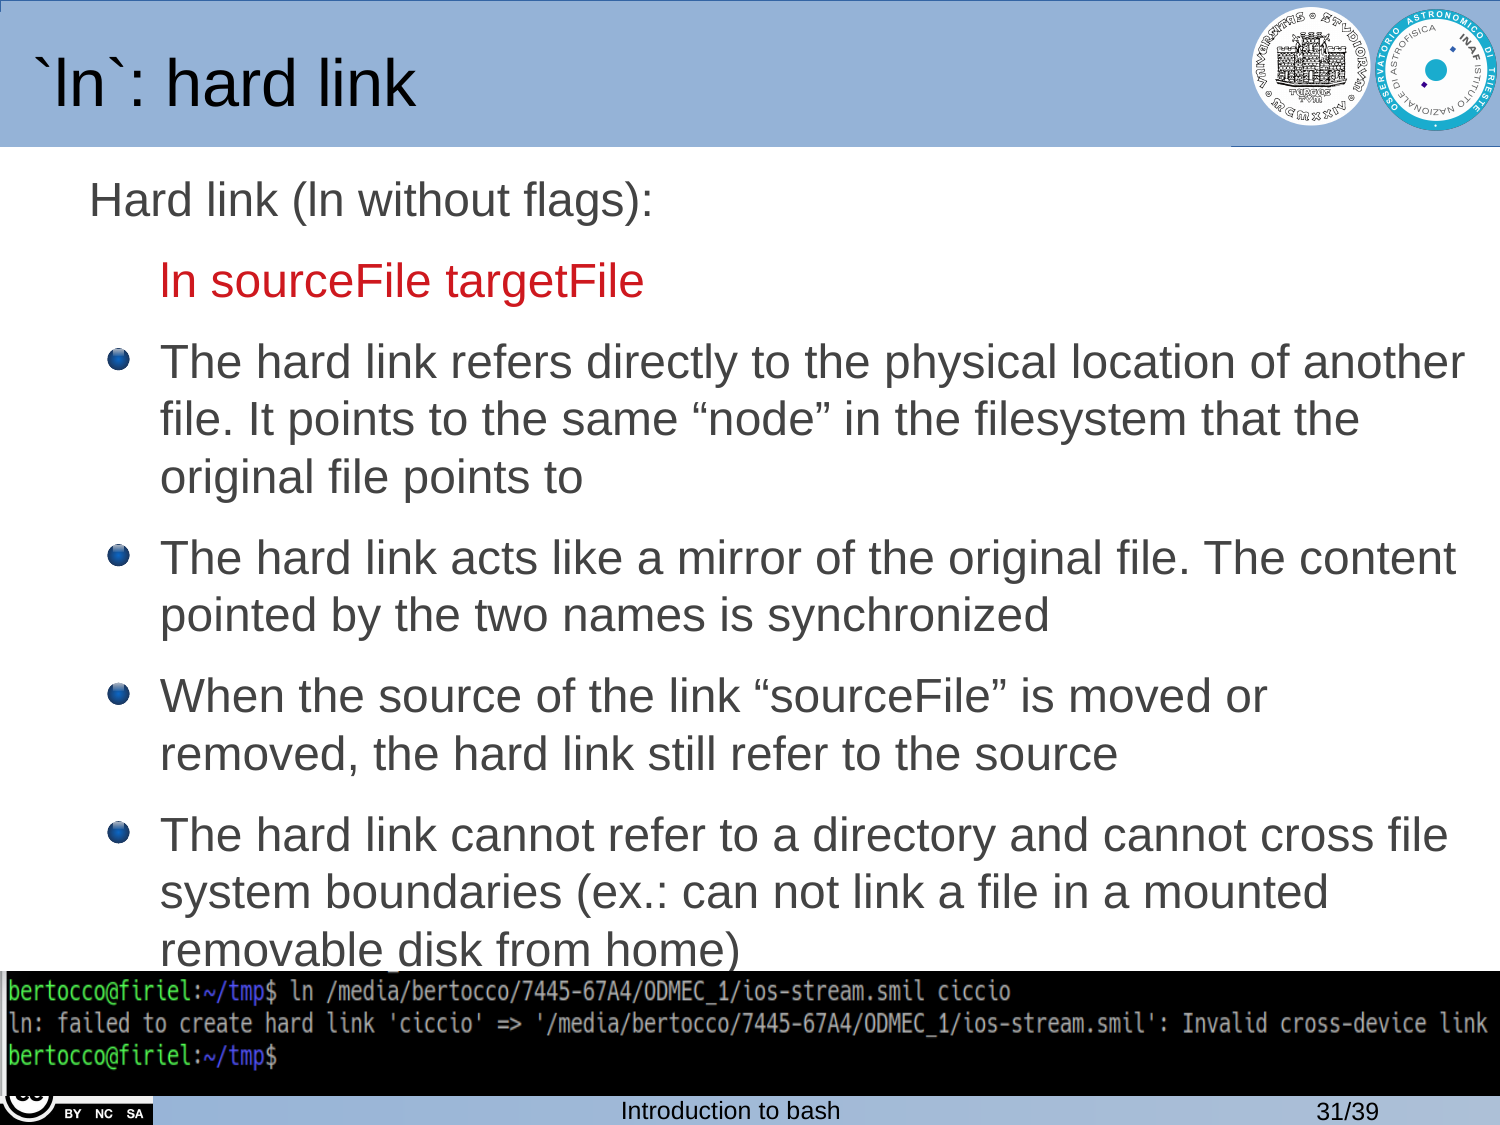

`ln`: hard link
# Hard link (ln without flags):
ln sourceFile targetFile
The hard link refers directly to the physical location of another file. It points to the same “node” in the filesystem that the original file points to
The hard link acts like a mirror of the original file. The content pointed by the two names is synchronized
When the source of the link “sourceFile” is moved or removed, the hard link still refer to the source
The hard link cannot refer to a directory and cannot cross file system boundaries (ex.: can not link a file in a mounted removable disk from home)